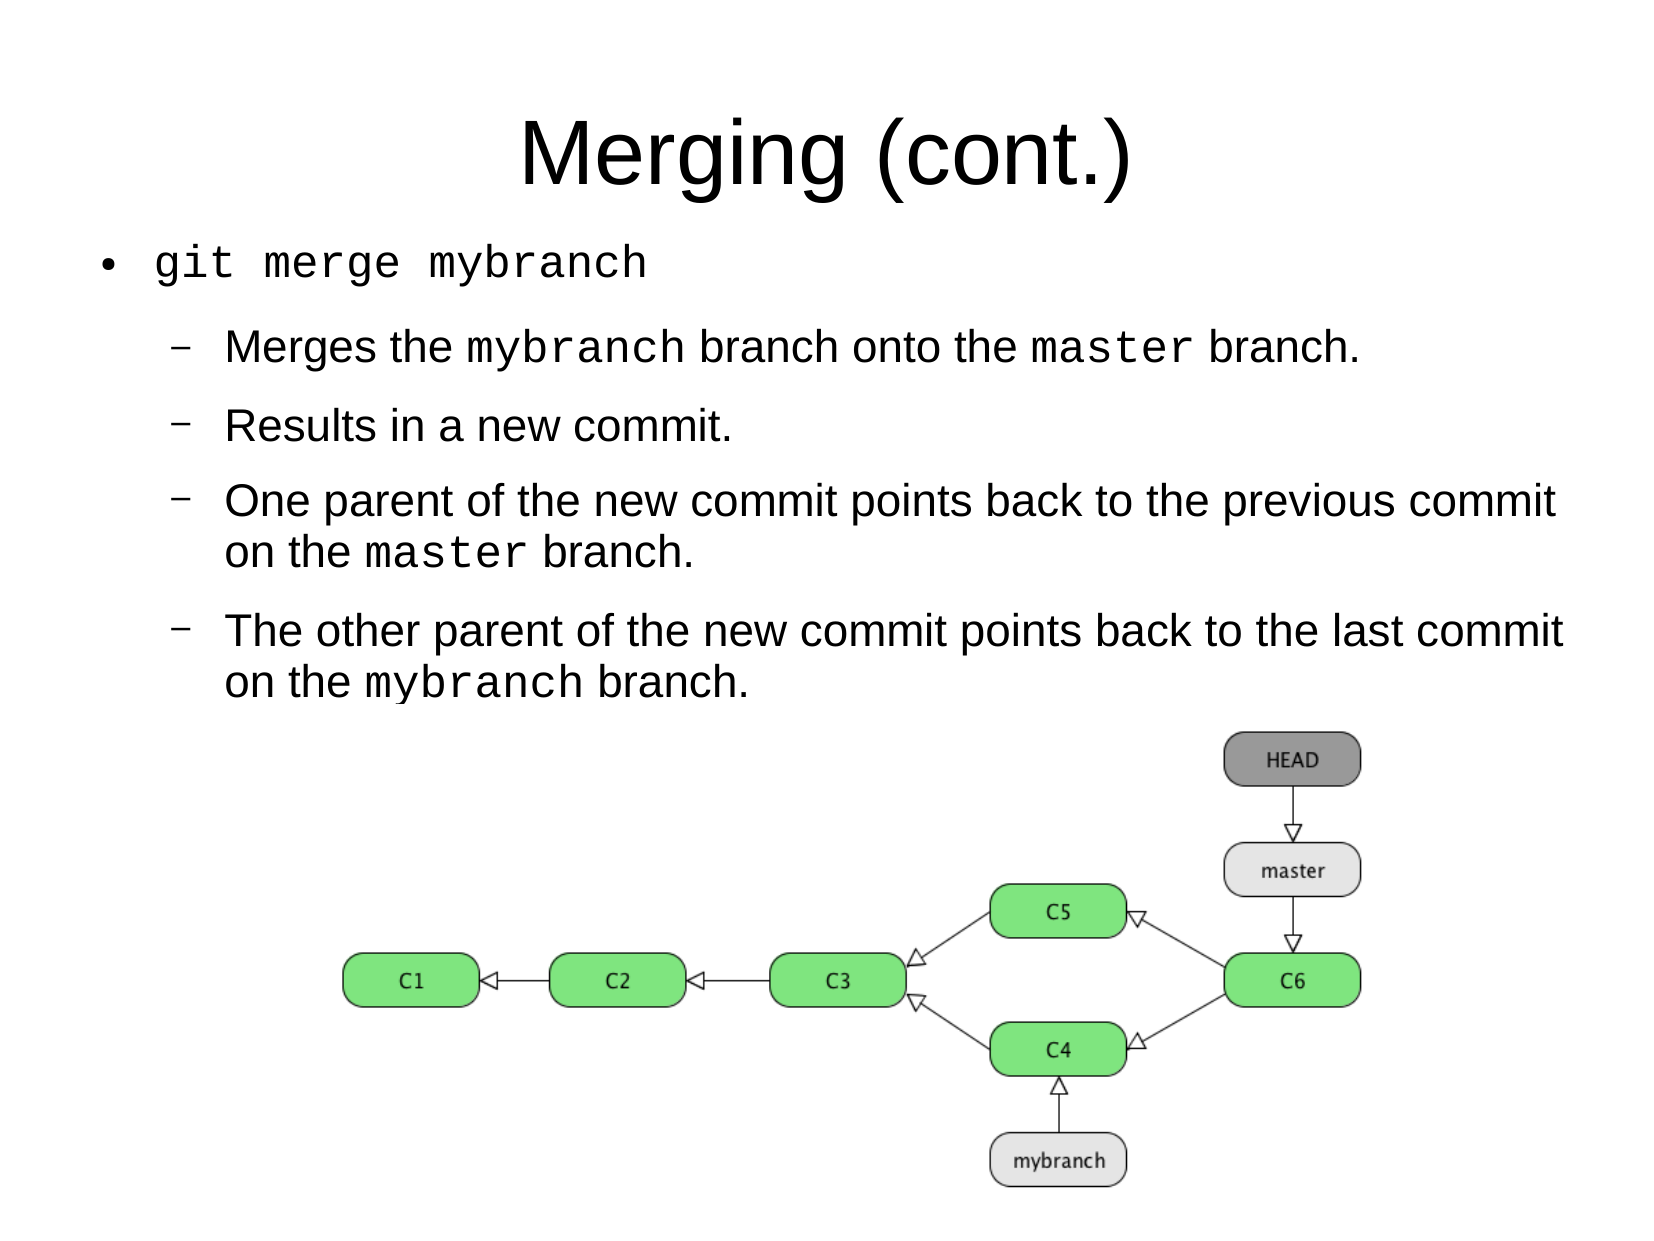

# Merging (cont.)
git merge mybranch
Merges the mybranch branch onto the master branch.
Results in a new commit.
One parent of the new commit points back to the previous commit on the master branch.
The other parent of the new commit points back to the last commit on the mybranch branch.